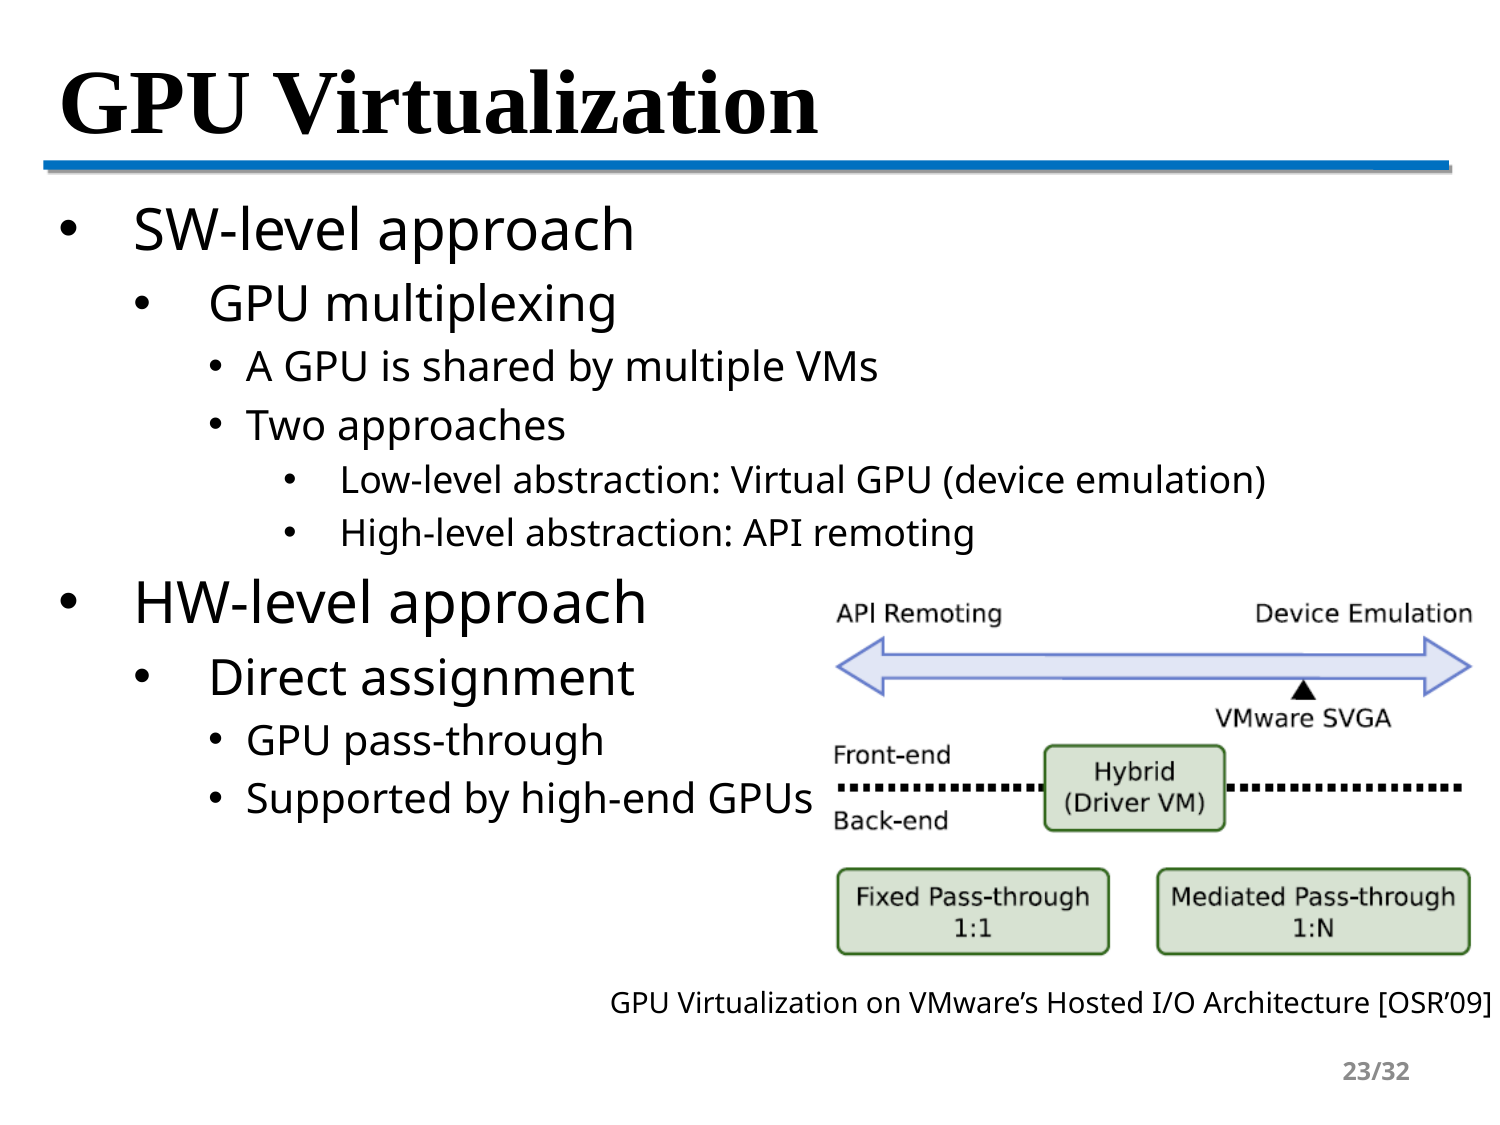

# GPU Virtualization
SW-level approach
GPU multiplexing
A GPU is shared by multiple VMs
Two approaches
Low-level abstraction: Virtual GPU (device emulation)
High-level abstraction: API remoting
HW-level approach
Direct assignment
GPU pass-through
Supported by high-end GPUs
GPU Virtualization on VMware’s Hosted I/O Architecture [OSR’09]